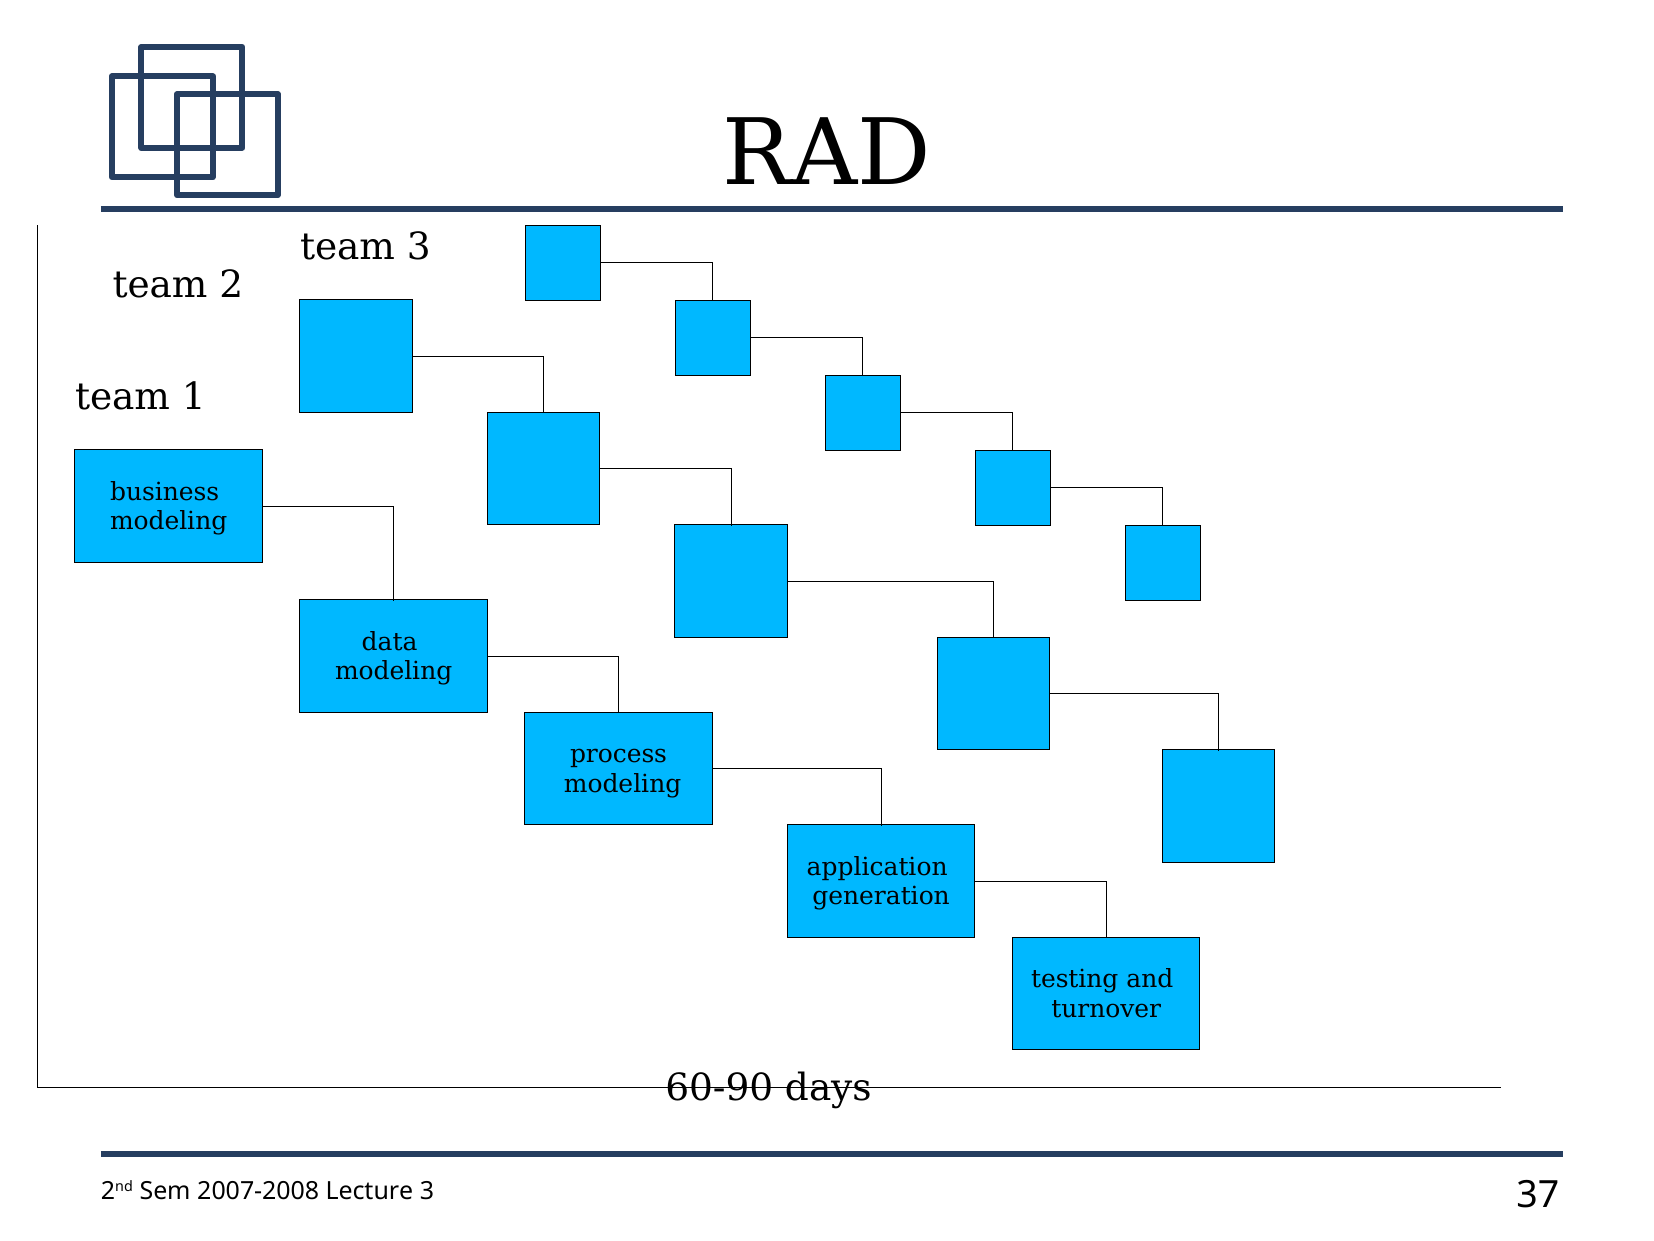

# RAD
team 3
team 2
team 1
business
modeling
data
modeling
process
 modeling
application
generation
testing and
turnover
60-90 days